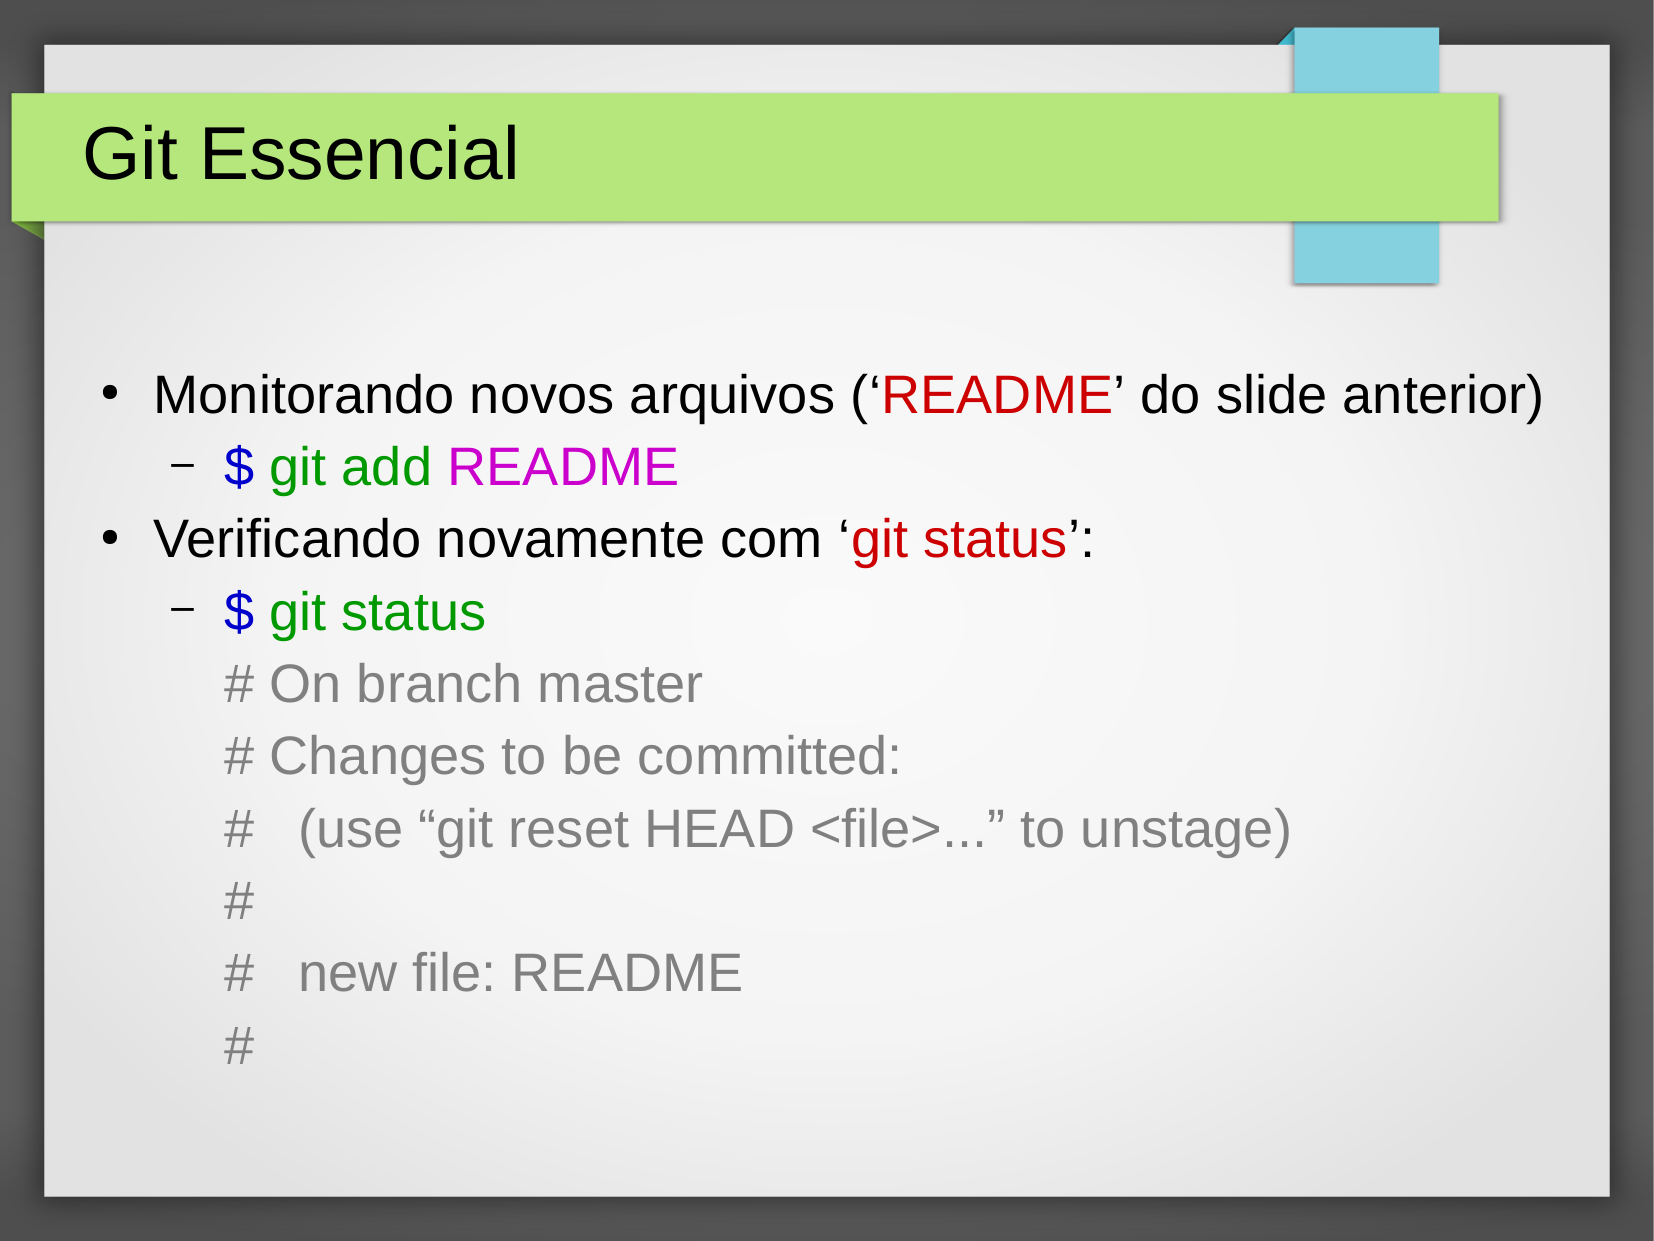

# Git Essencial
Monitorando novos arquivos (‘README’ do slide anterior)
$ git add README
Verificando novamente com ‘git status’:
$ git status
# On branch master
# Changes to be committed:
# 	(use “git reset HEAD <file>...” to unstage)
#
# 	new file: README
#